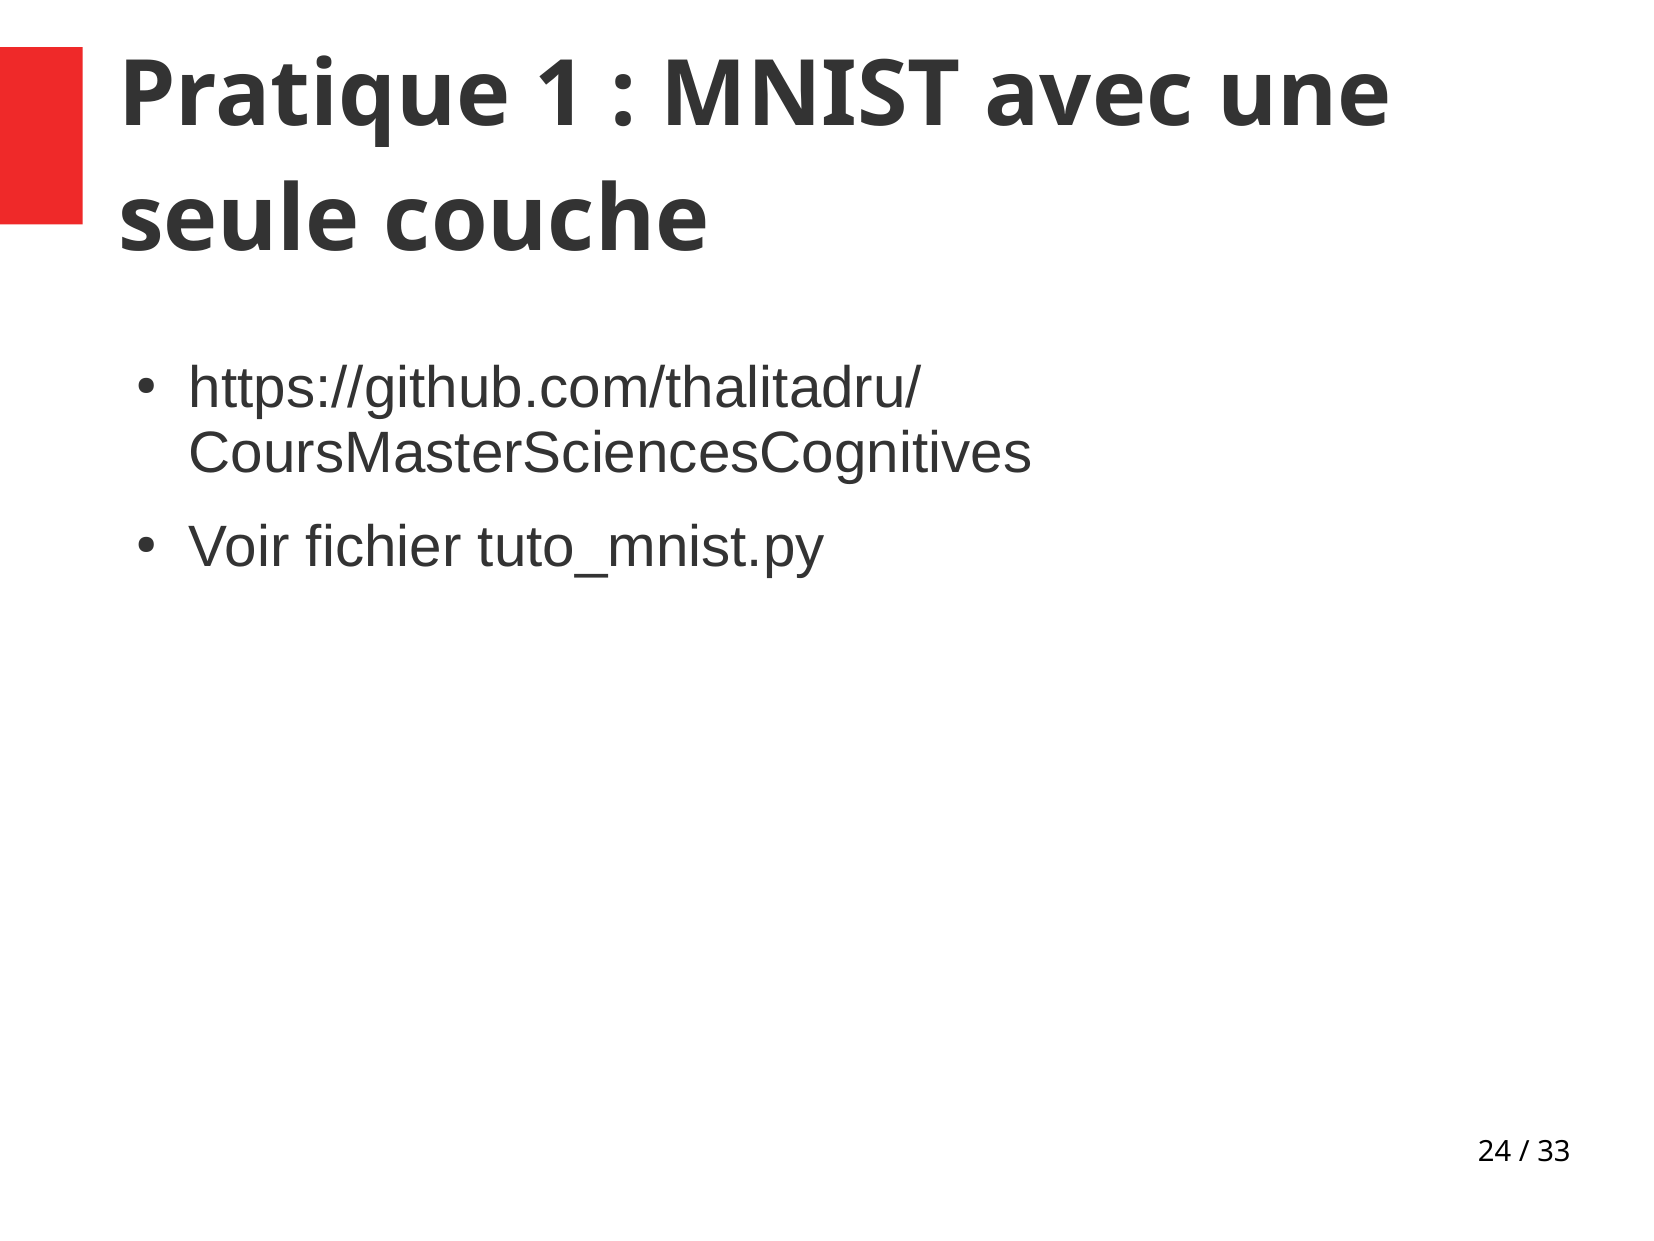

# Pratique 1 : MNIST avec une seule couche
https://github.com/thalitadru/CoursMasterSciencesCognitives
Voir fichier tuto_mnist.py
24